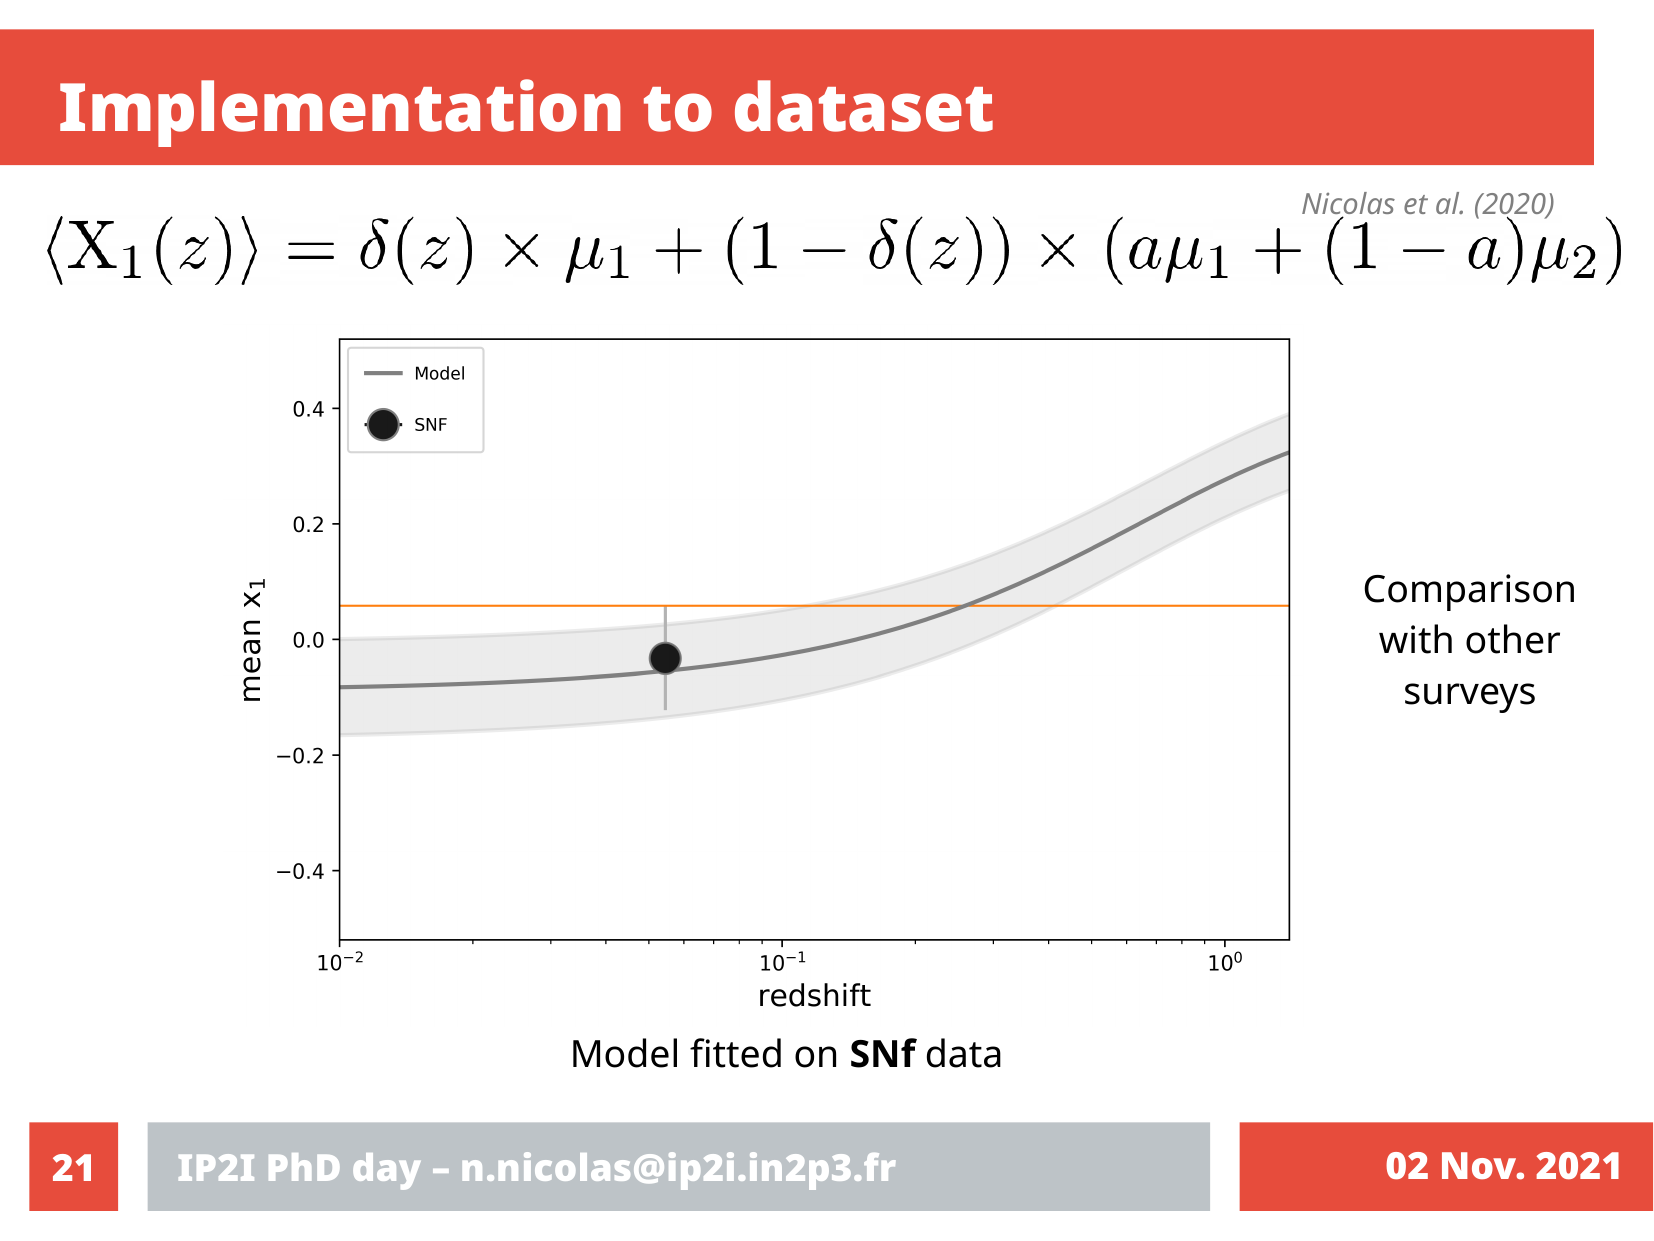

# Implementation to dataset
Nicolas et al. (2020)
Comparison with other surveys
Model fitted on SNf data
21
IP2I PhD day – n.nicolas@ip2i.in2p3.fr
02 Nov. 2021